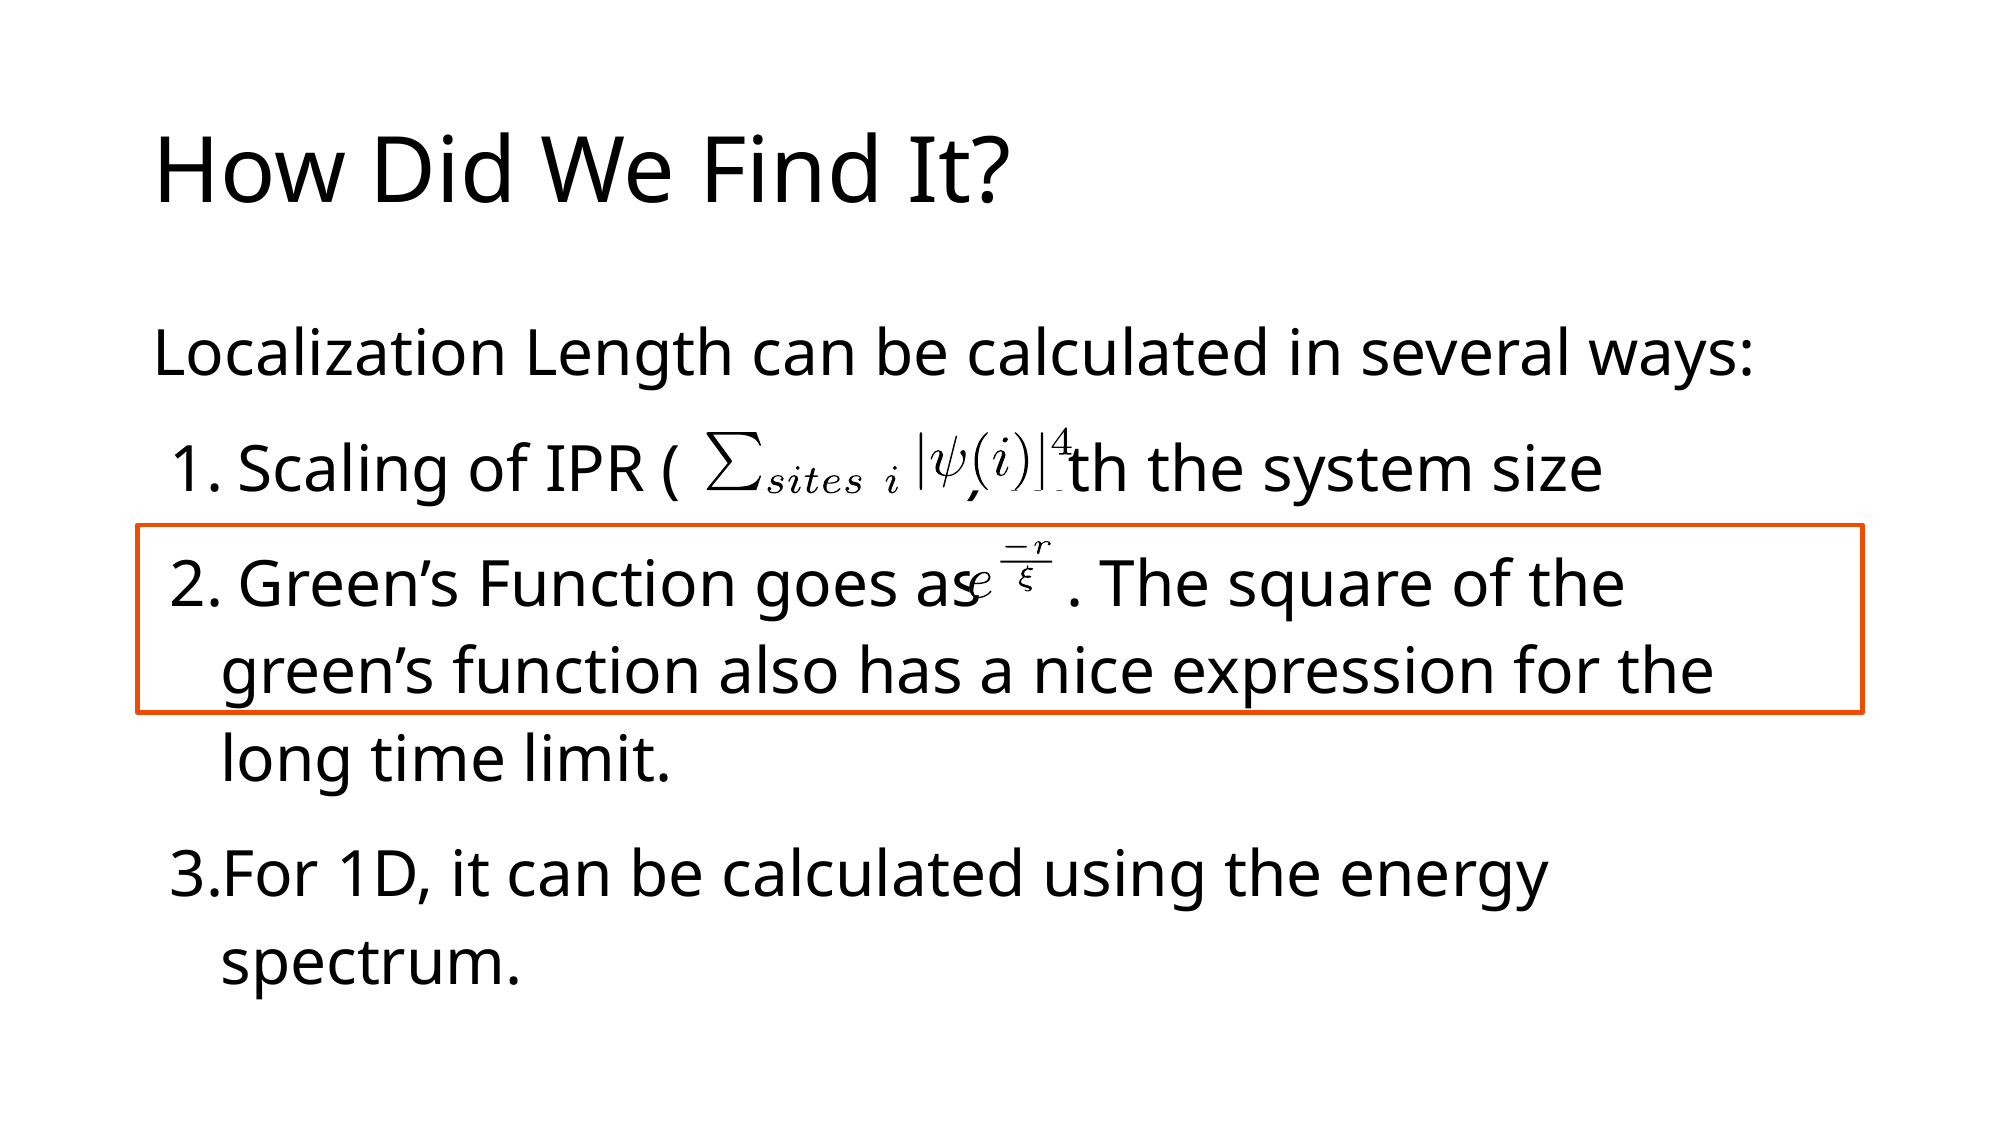

# How Did We Find It?
Localization Length can be calculated in several ways:
 Scaling of IPR ( ) with the system size
 Green’s Function goes as . The square of the green’s function also has a nice expression for the long time limit.
For 1D, it can be calculated using the energy spectrum.